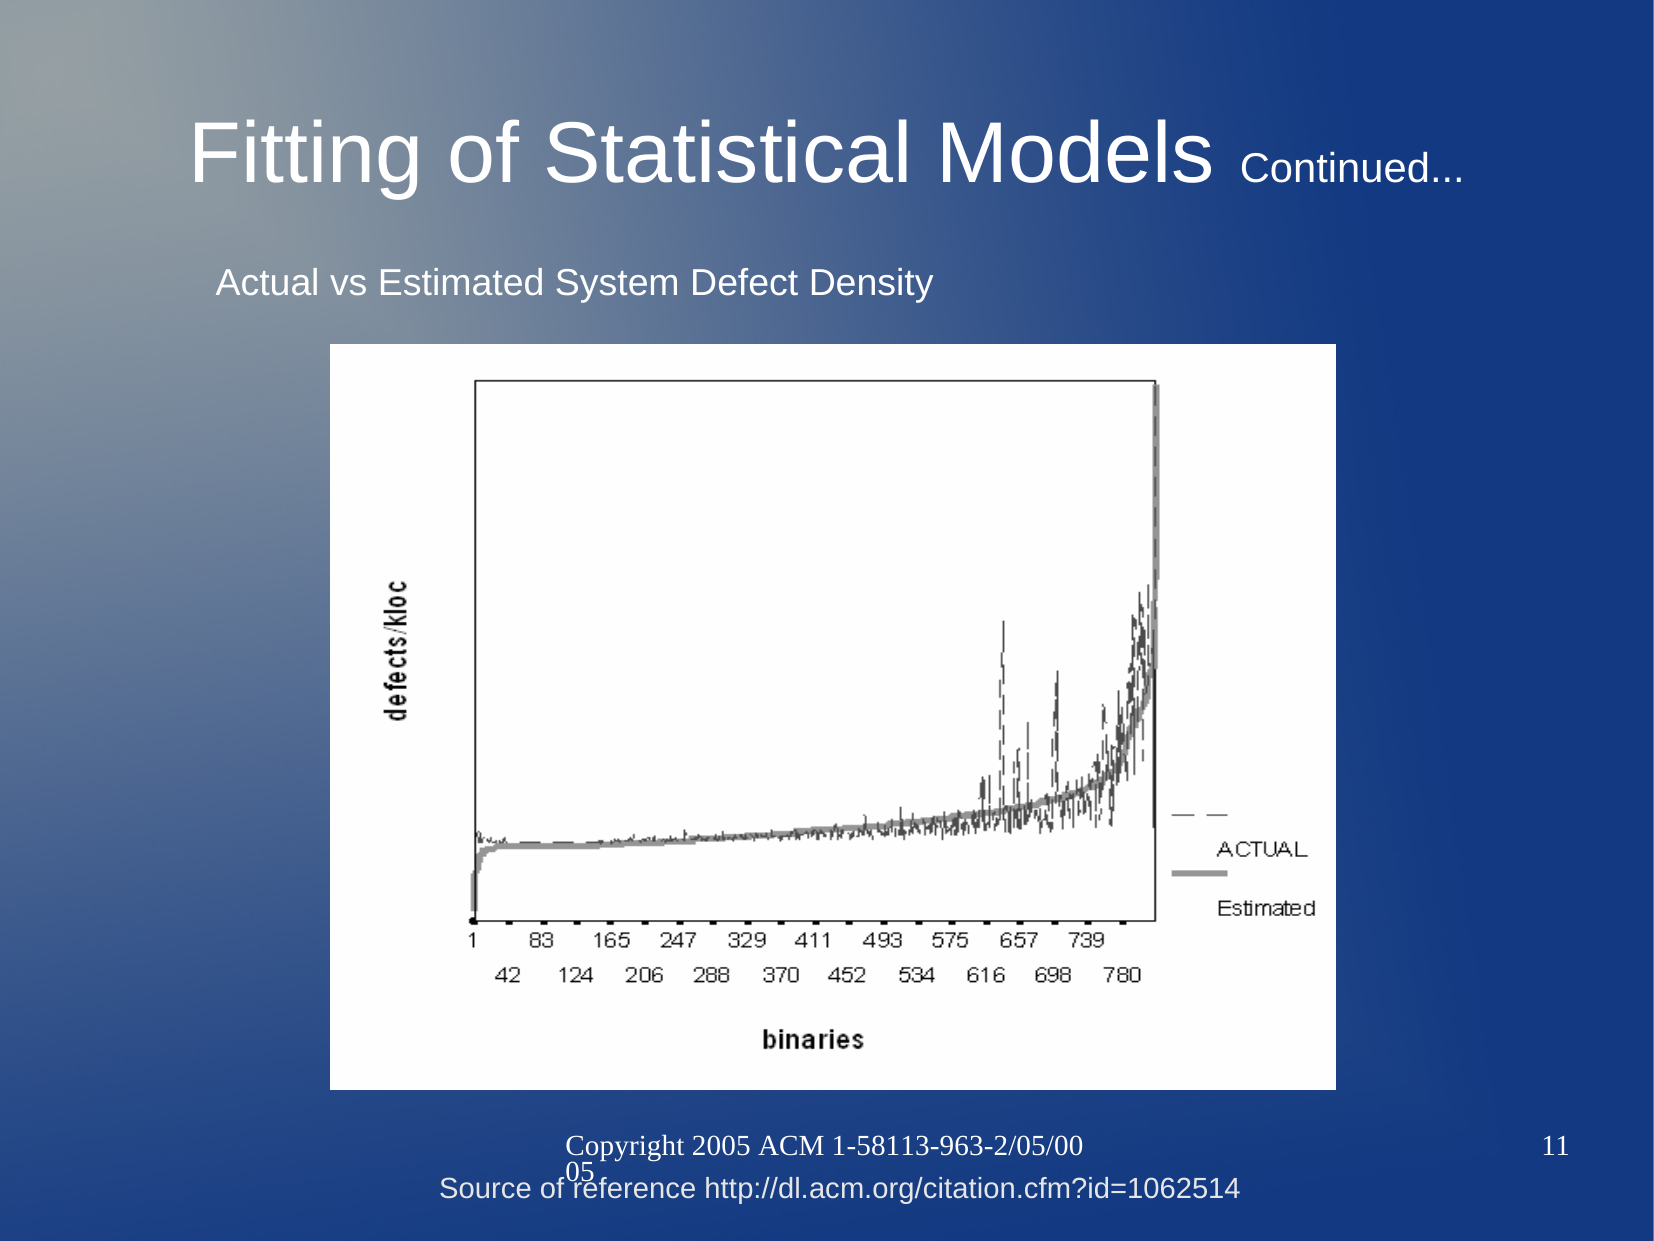

# Fitting of Statistical Models Continued...
Actual vs Estimated System Defect Density
Copyright 2005 ACM 1-58113-963-2/05/0005
11
Source of reference http://dl.acm.org/citation.cfm?id=1062514